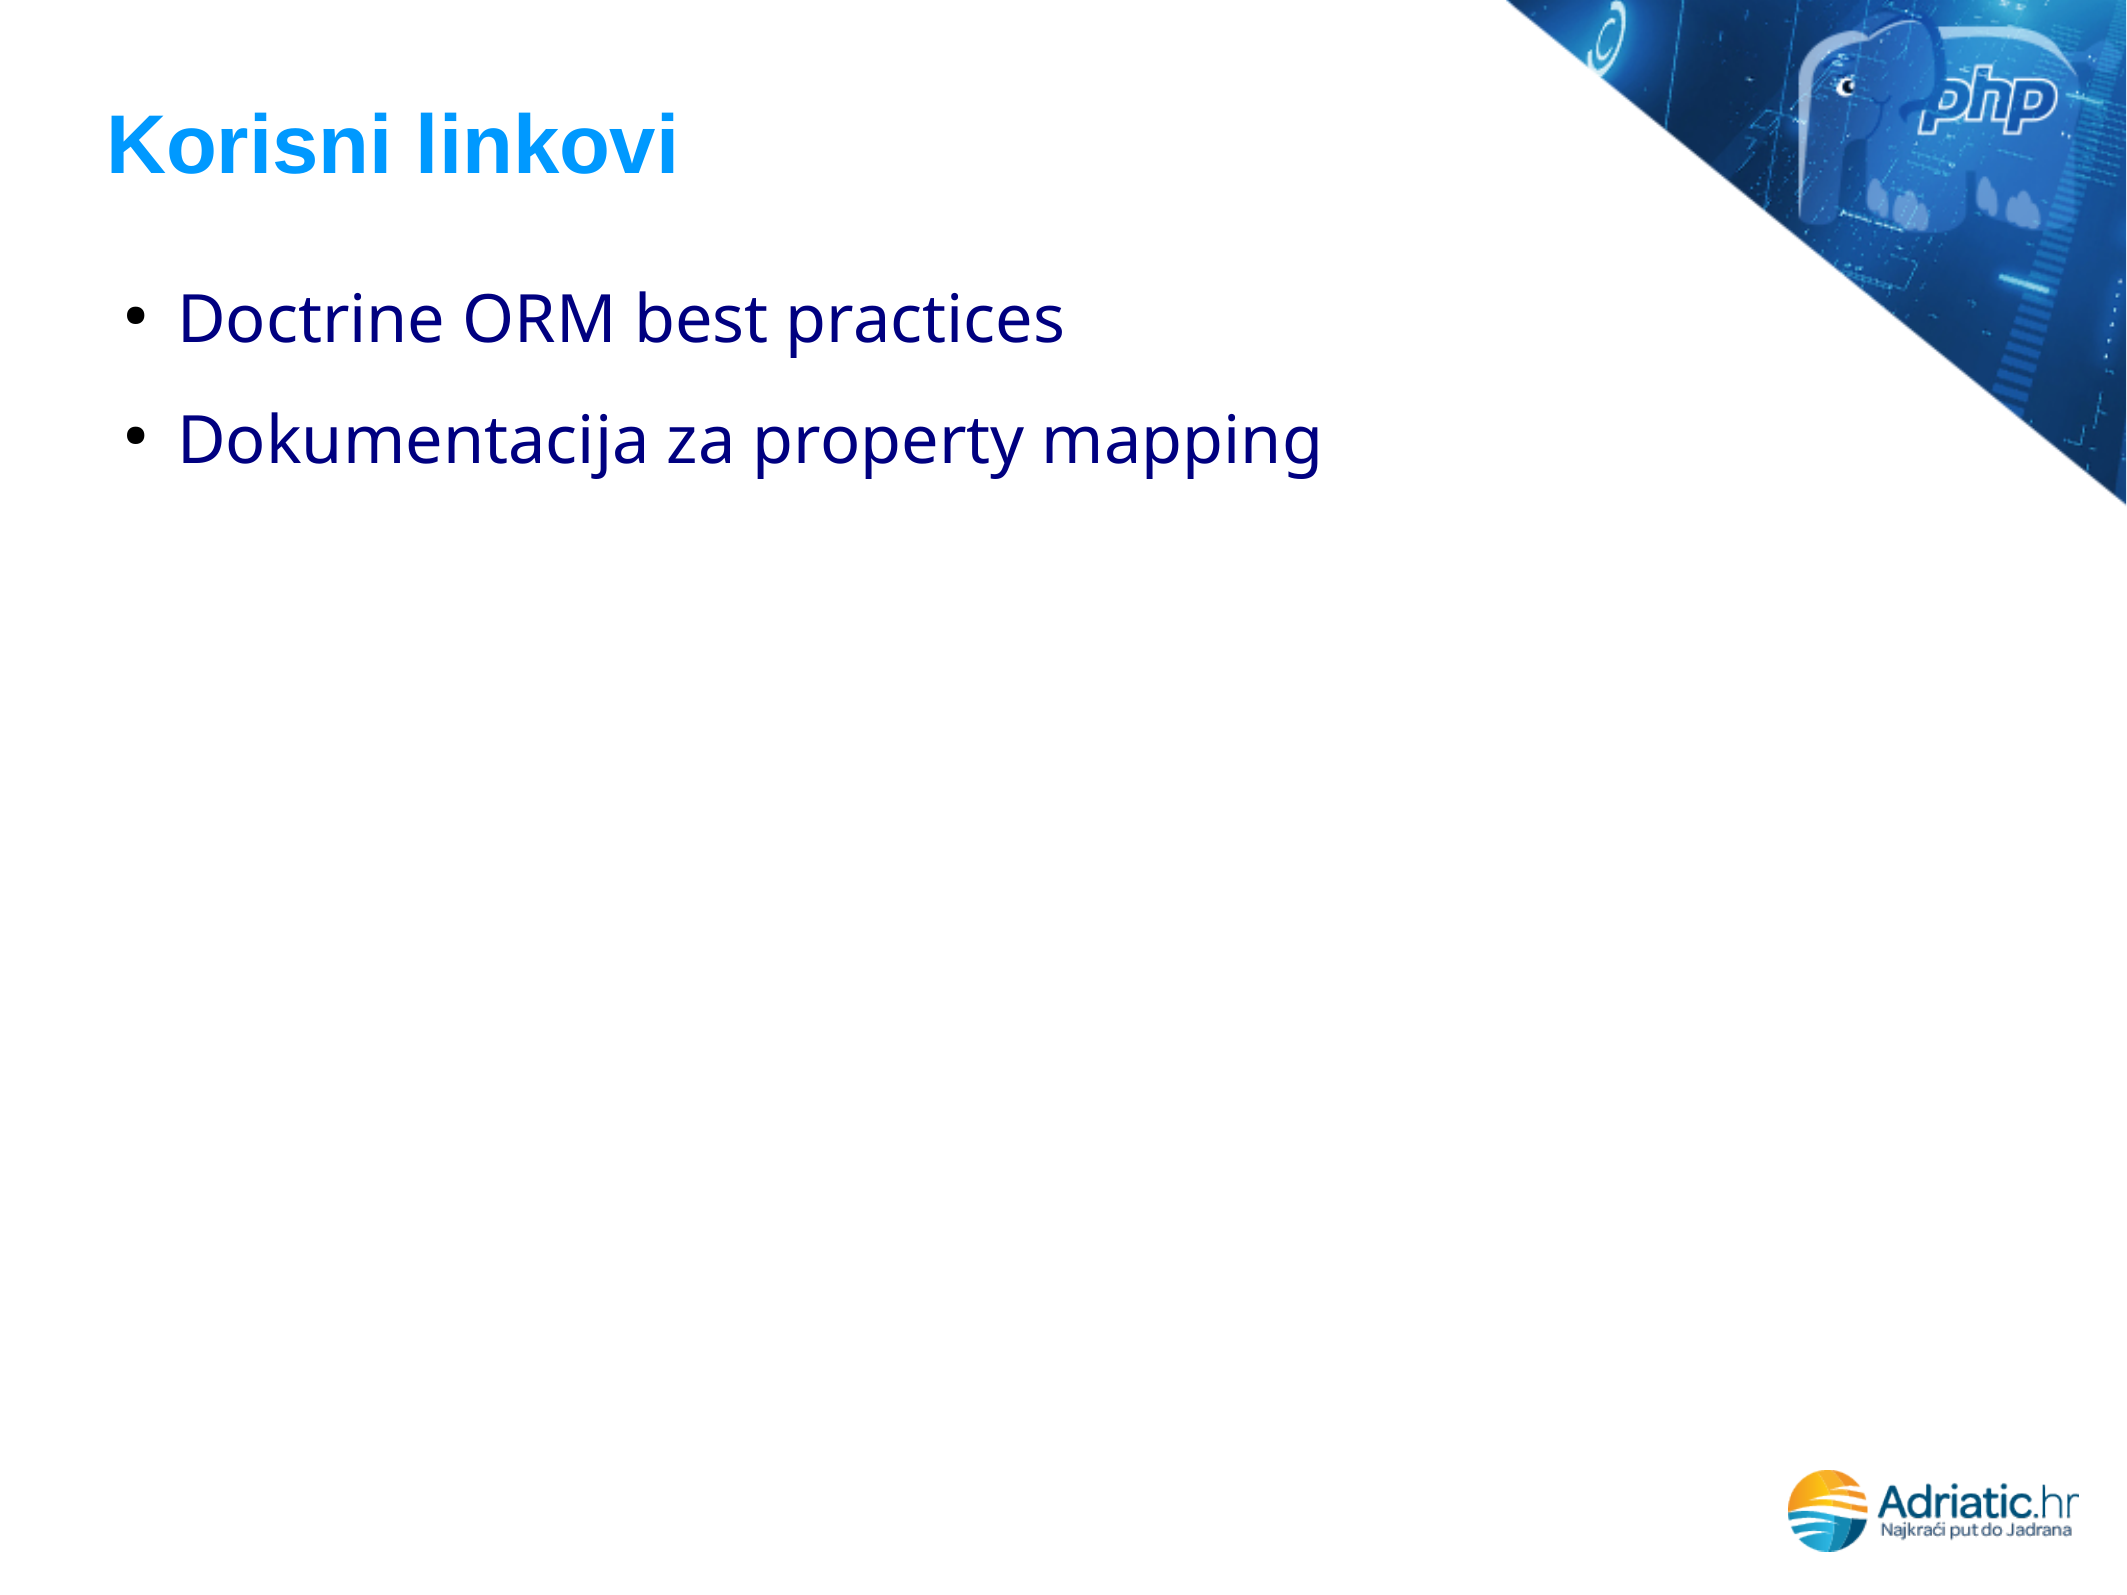

# Korisni linkovi
Doctrine ORM best practices
Dokumentacija za property mapping